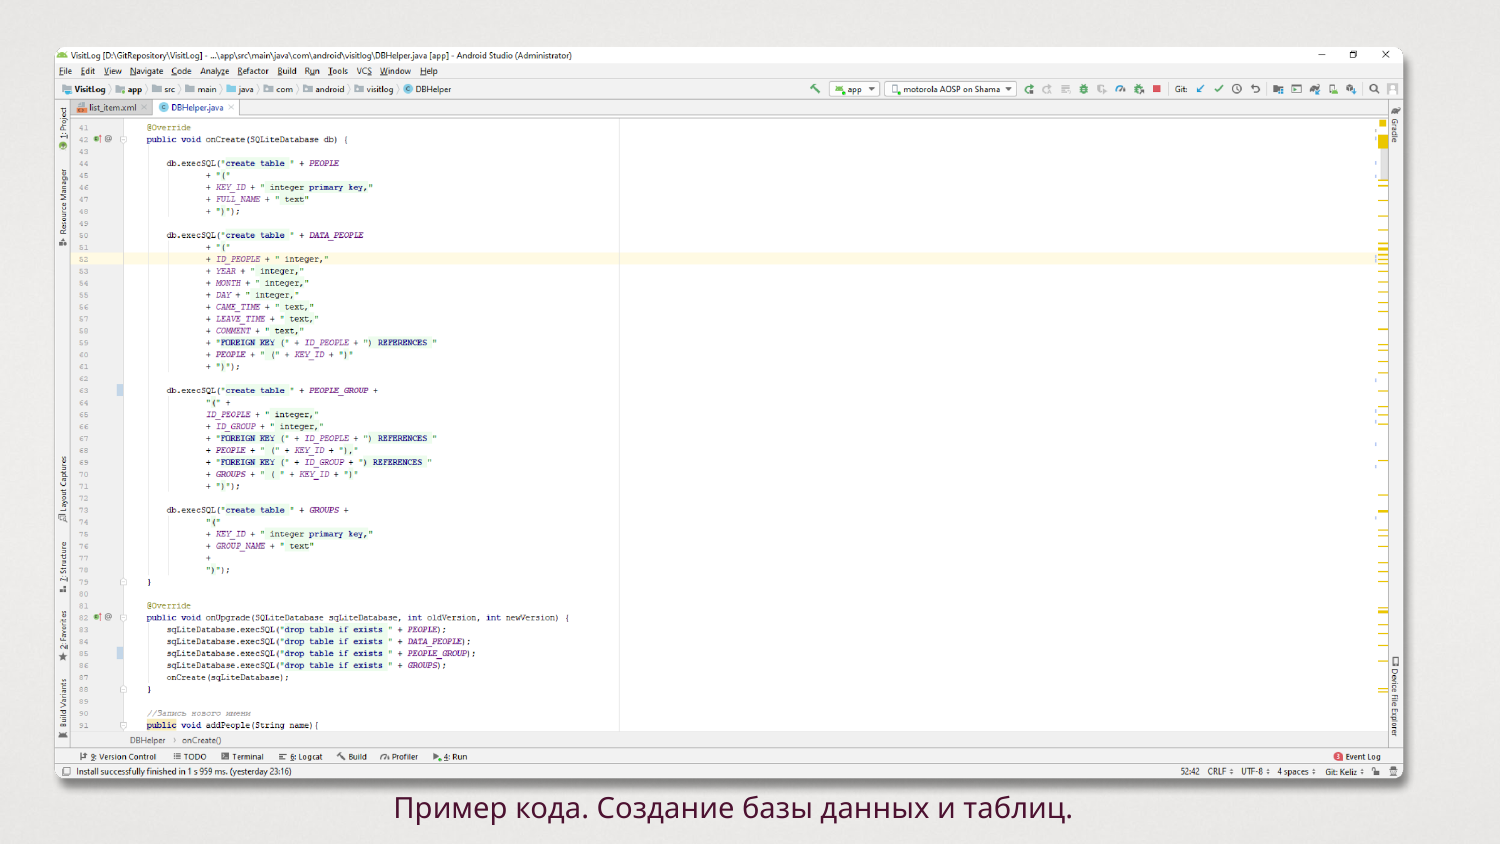

Пример кода. Создание базы данных и таблиц.